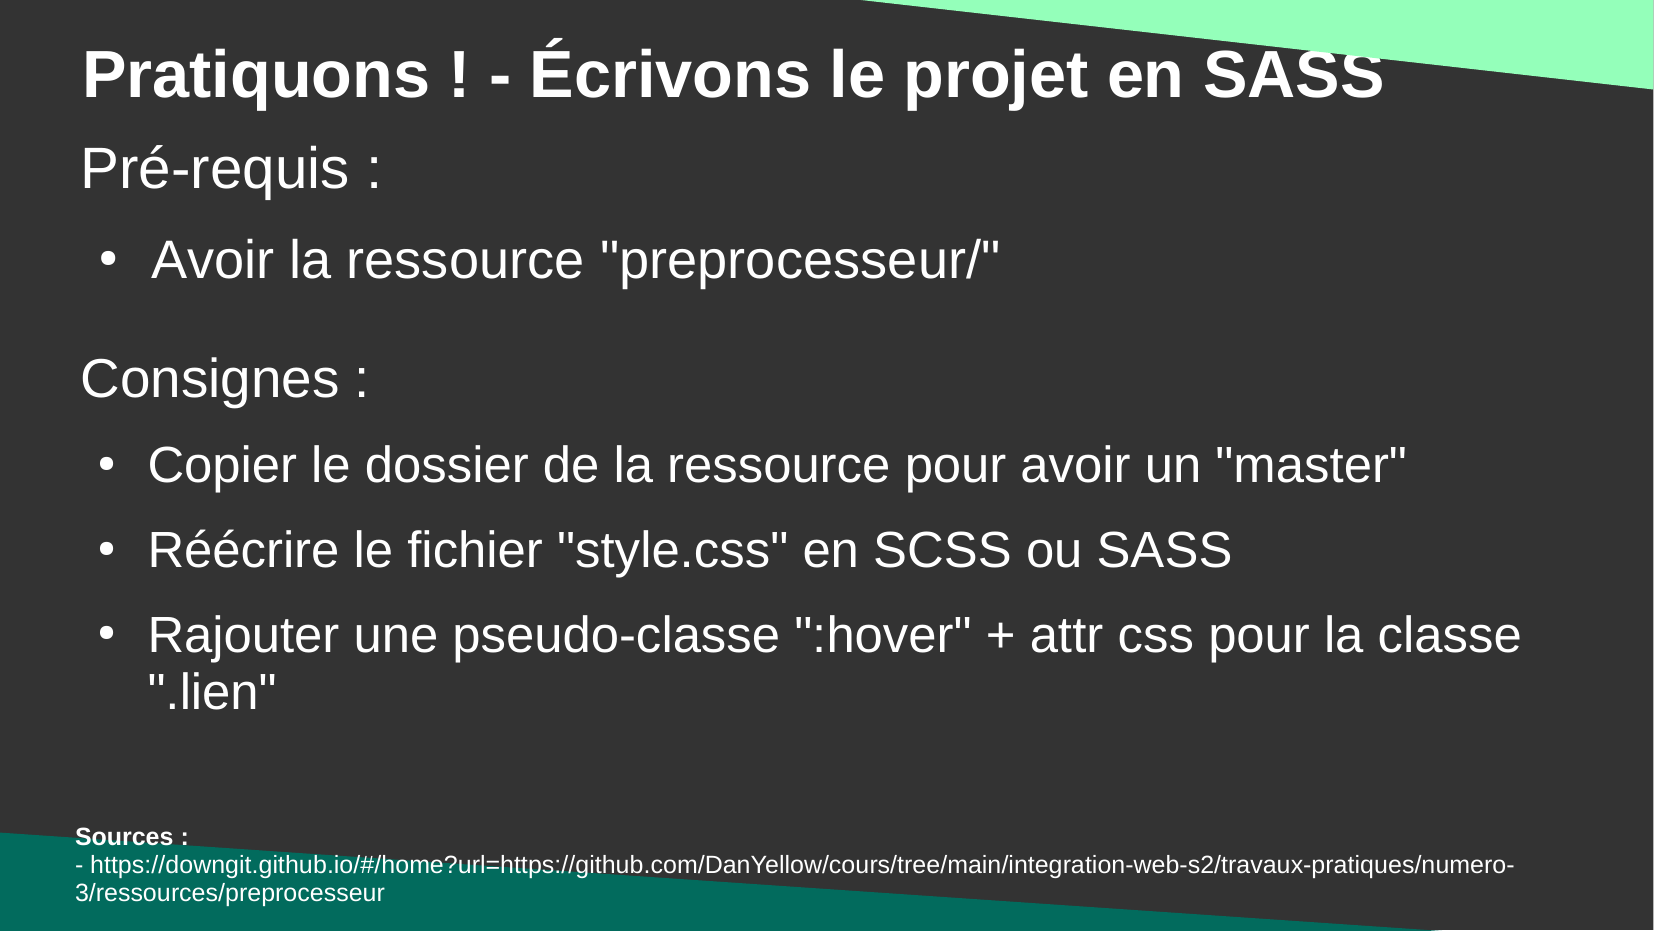

# Pratiquons ! - Écrivons le projet en SASS
Pré-requis :
Avoir la ressource "preprocesseur/"
Consignes :
Copier le dossier de la ressource pour avoir un "master"
Réécrire le fichier "style.css" en SCSS ou SASS
Rajouter une pseudo-classe ":hover" + attr css pour la classe ".lien"
Sources :
- https://downgit.github.io/#/home?url=https://github.com/DanYellow/cours/tree/main/integration-web-s2/travaux-pratiques/numero-3/ressources/preprocesseur